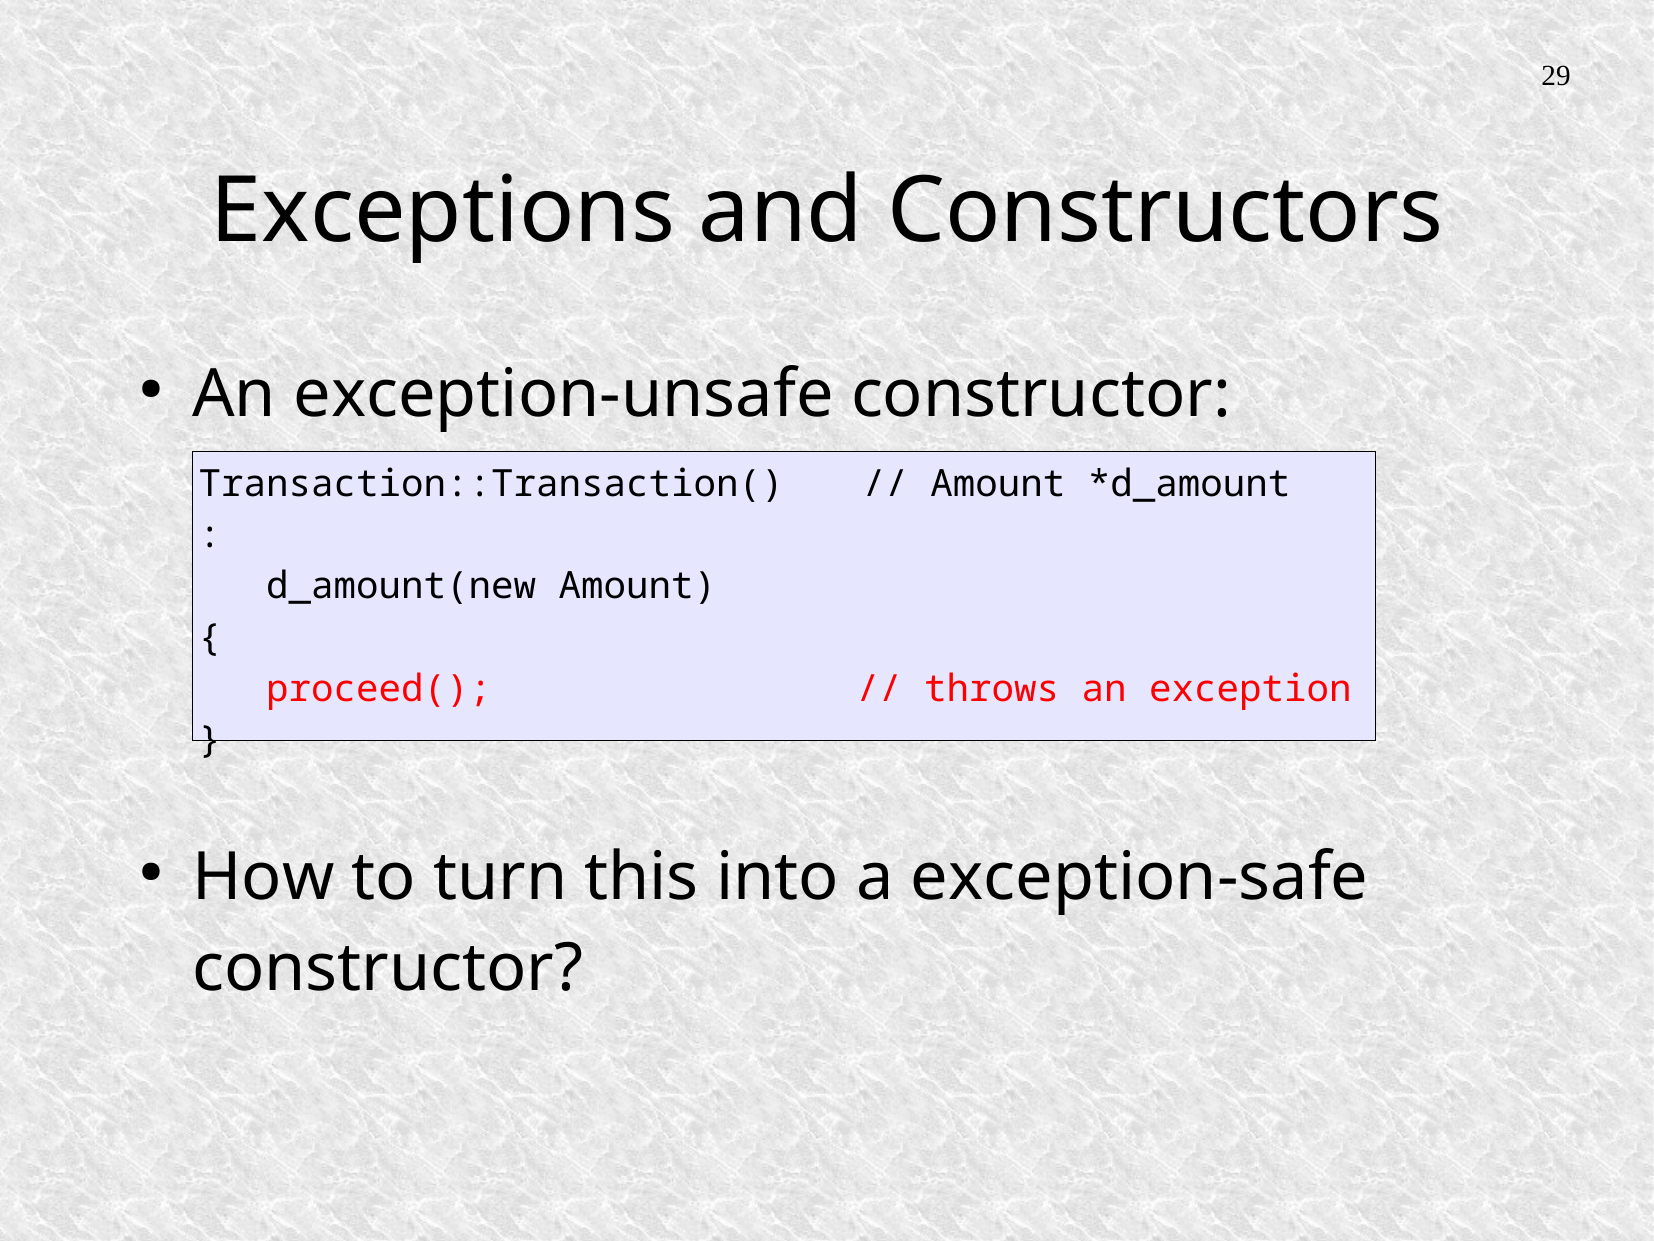

29
# Exceptions and Constructors
An exception-unsafe constructor:
How to turn this into a exception-safe constructor?
Transaction::Transaction()		// Amount *d_amount
:
 d_amount(new Amount)
{
 proceed();					 // throws an exception
}